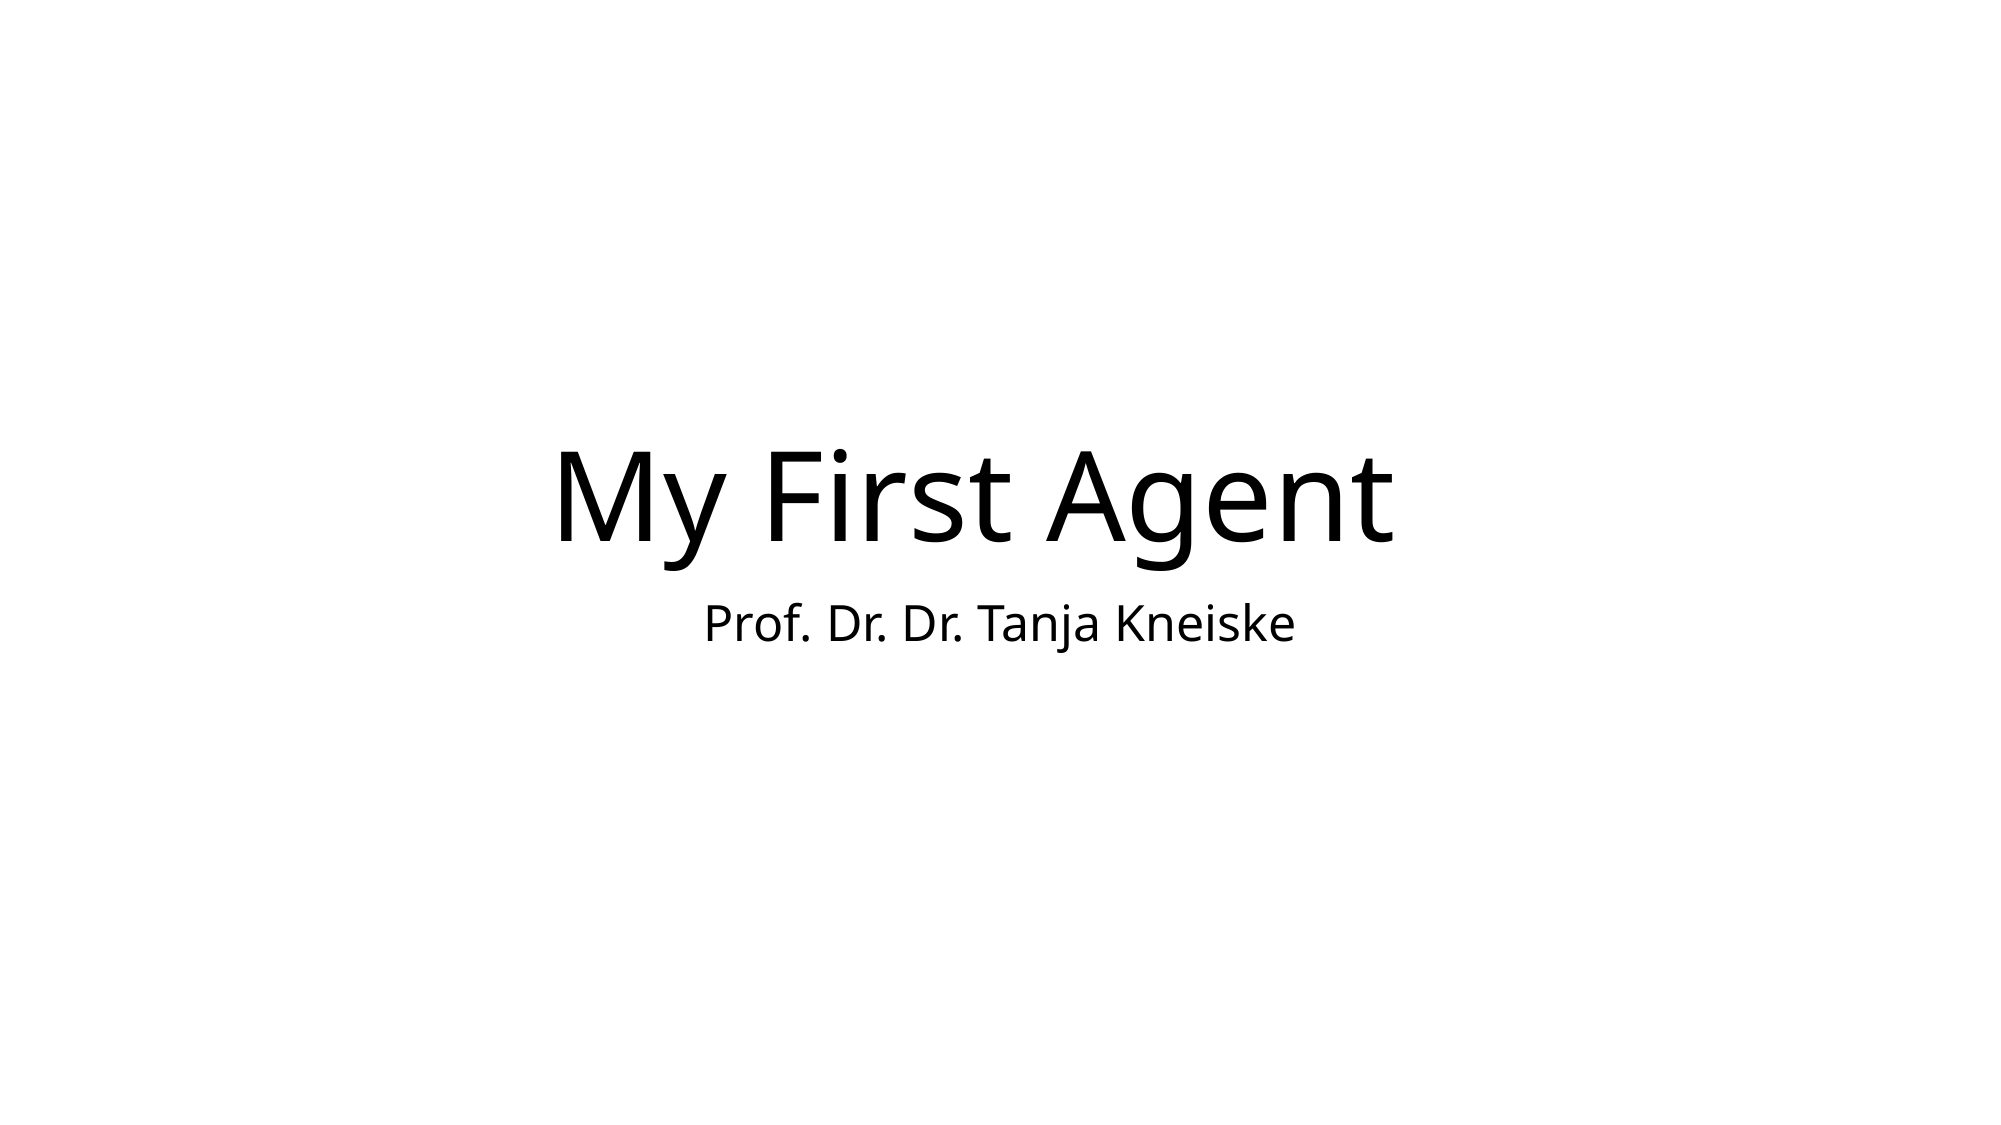

# My First Agent
Prof. Dr. Dr. Tanja Kneiske